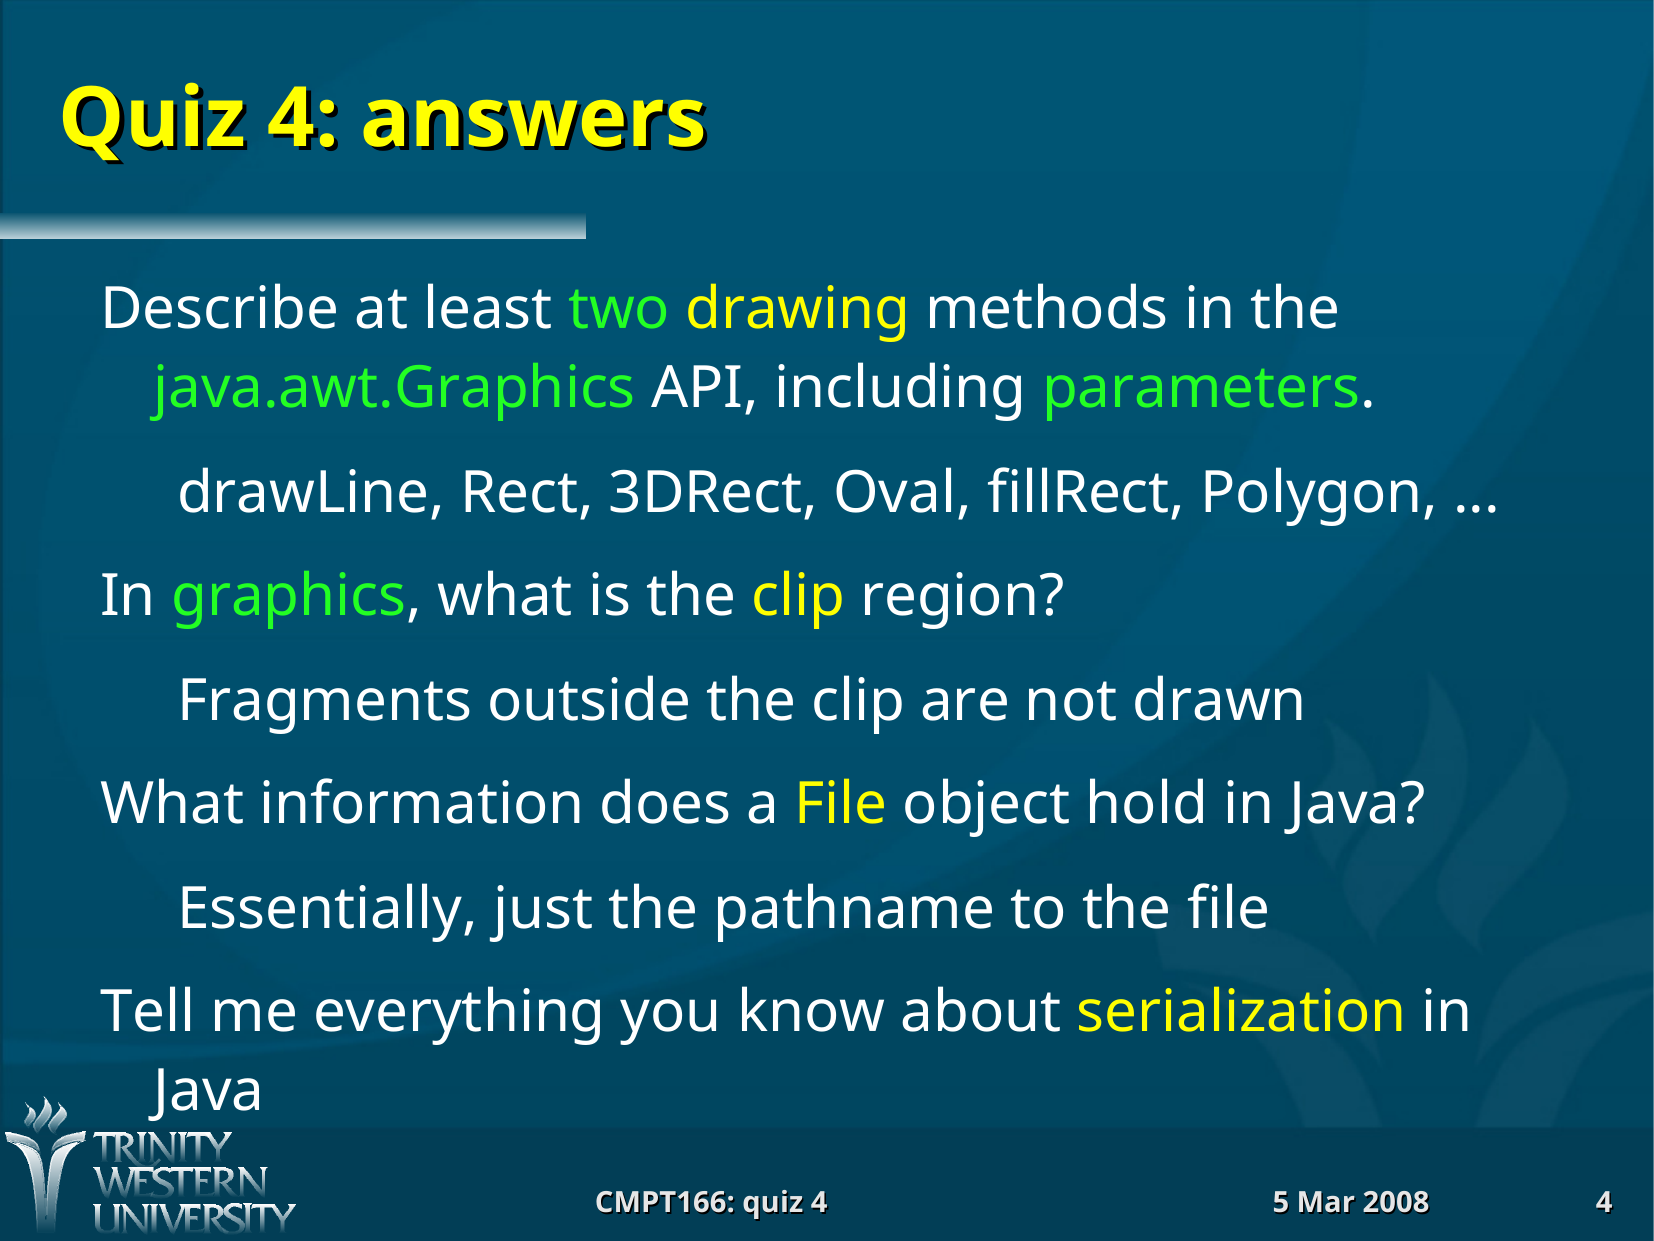

# Quiz 4: answers
Describe at least two drawing methods in the java.awt.Graphics API, including parameters.
drawLine, Rect, 3DRect, Oval, fillRect, Polygon, ...
In graphics, what is the clip region?
Fragments outside the clip are not drawn
What information does a File object hold in Java?
Essentially, just the pathname to the file
Tell me everything you know about serialization in Java
CMPT166: quiz 4
5 Mar 2008
4